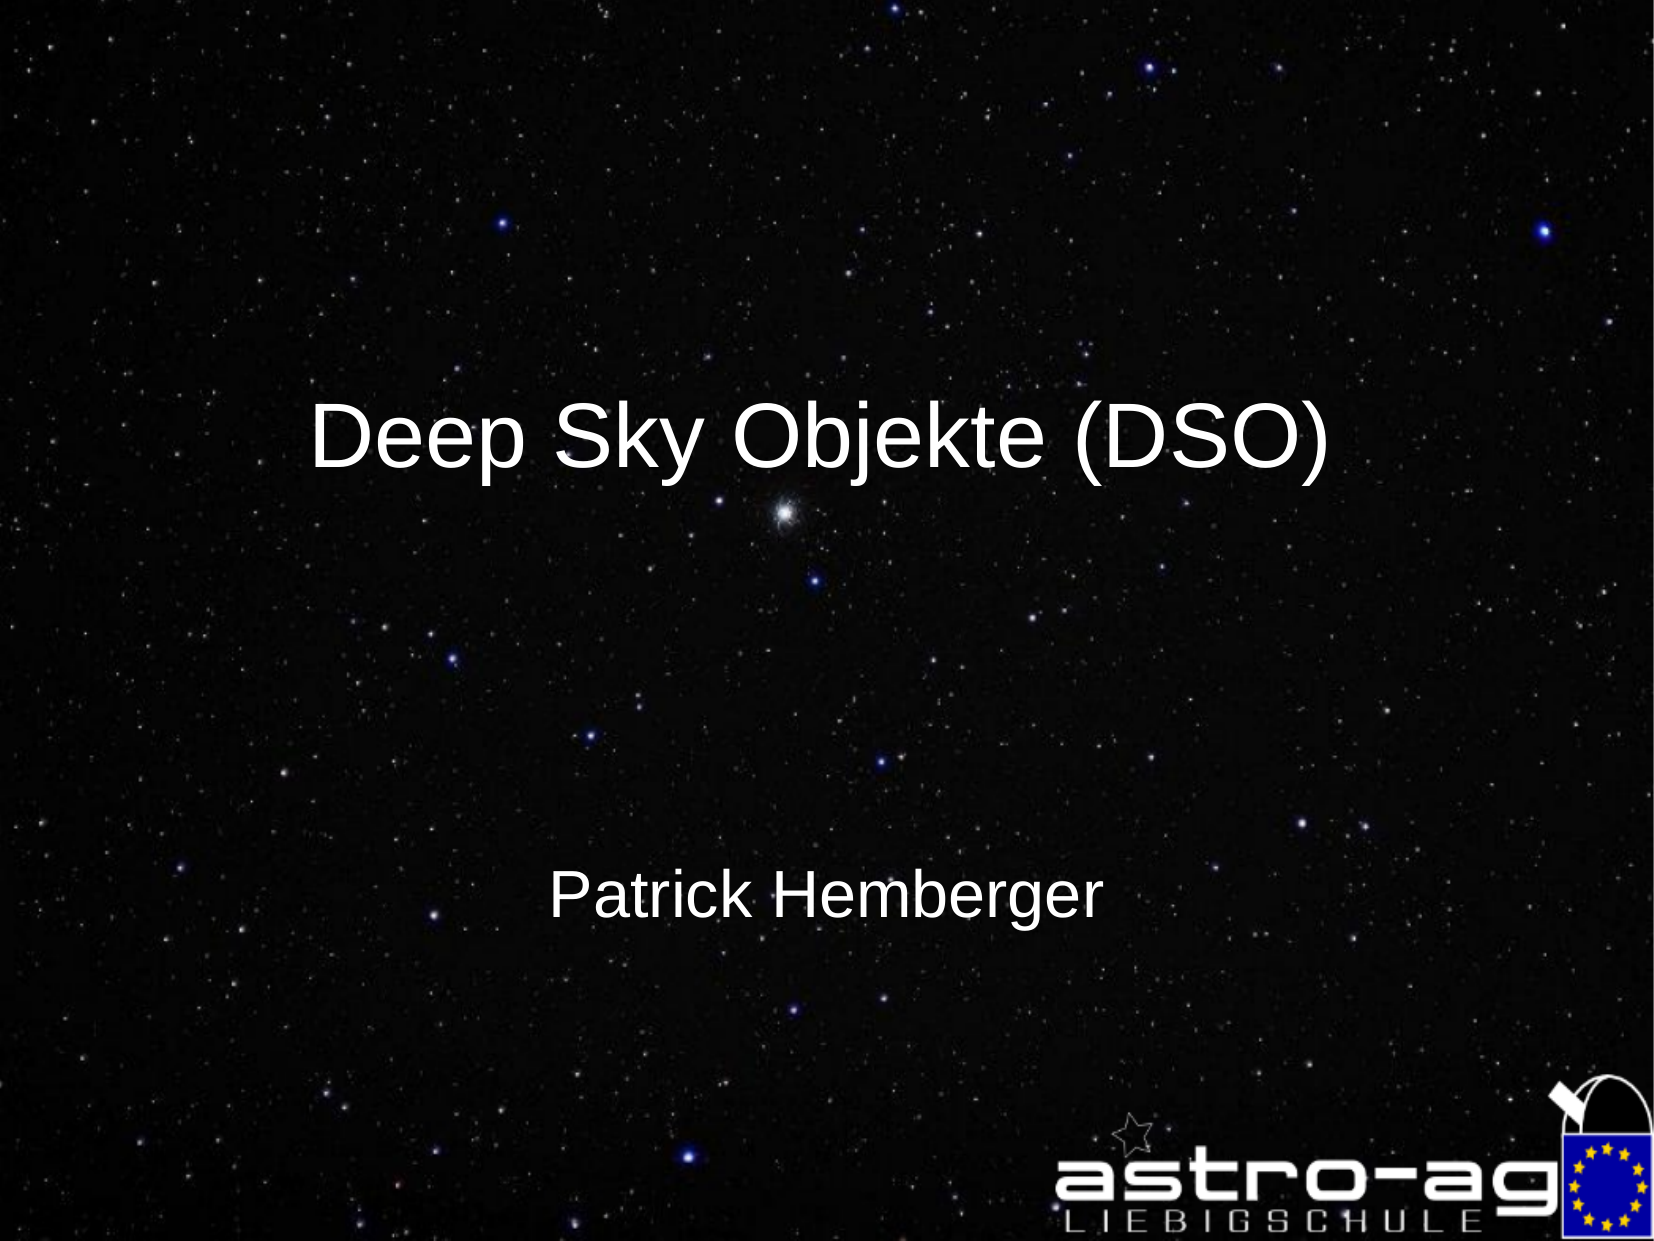

Deep Sky Objekte (DSO)
# Patrick Hemberger